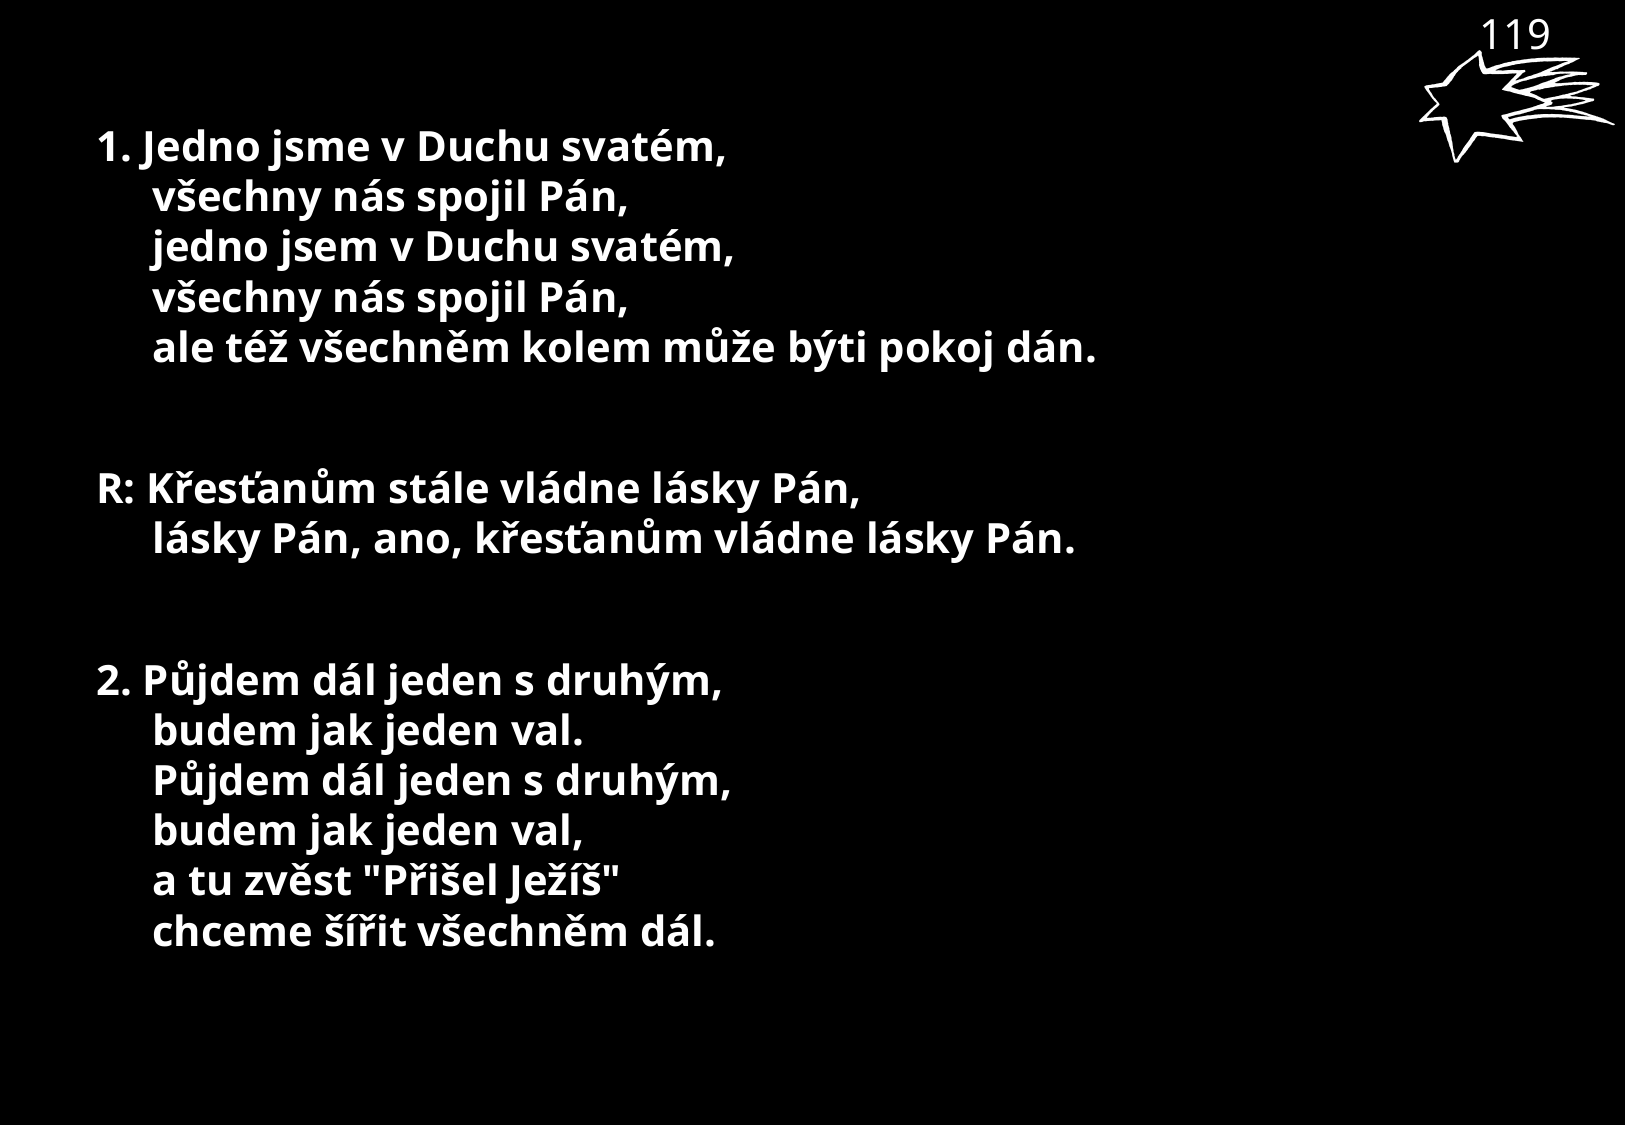

119
# 1. Jedno jsme v Duchu svatém, všechny nás spojil Pán, jedno jsem v Duchu svatém, všechny nás spojil Pán, ale též všechněm kolem může býti pokoj dán.
R: Křesťanům stále vládne lásky Pán,
lásky Pán, ano, křesťanům vládne lásky Pán.
2. Půjdem dál jeden s druhým,
budem jak jeden val.
Půjdem dál jeden s druhým,
budem jak jeden val,
a tu zvěst "Přišel Ježíš"
chceme šířit všechněm dál.